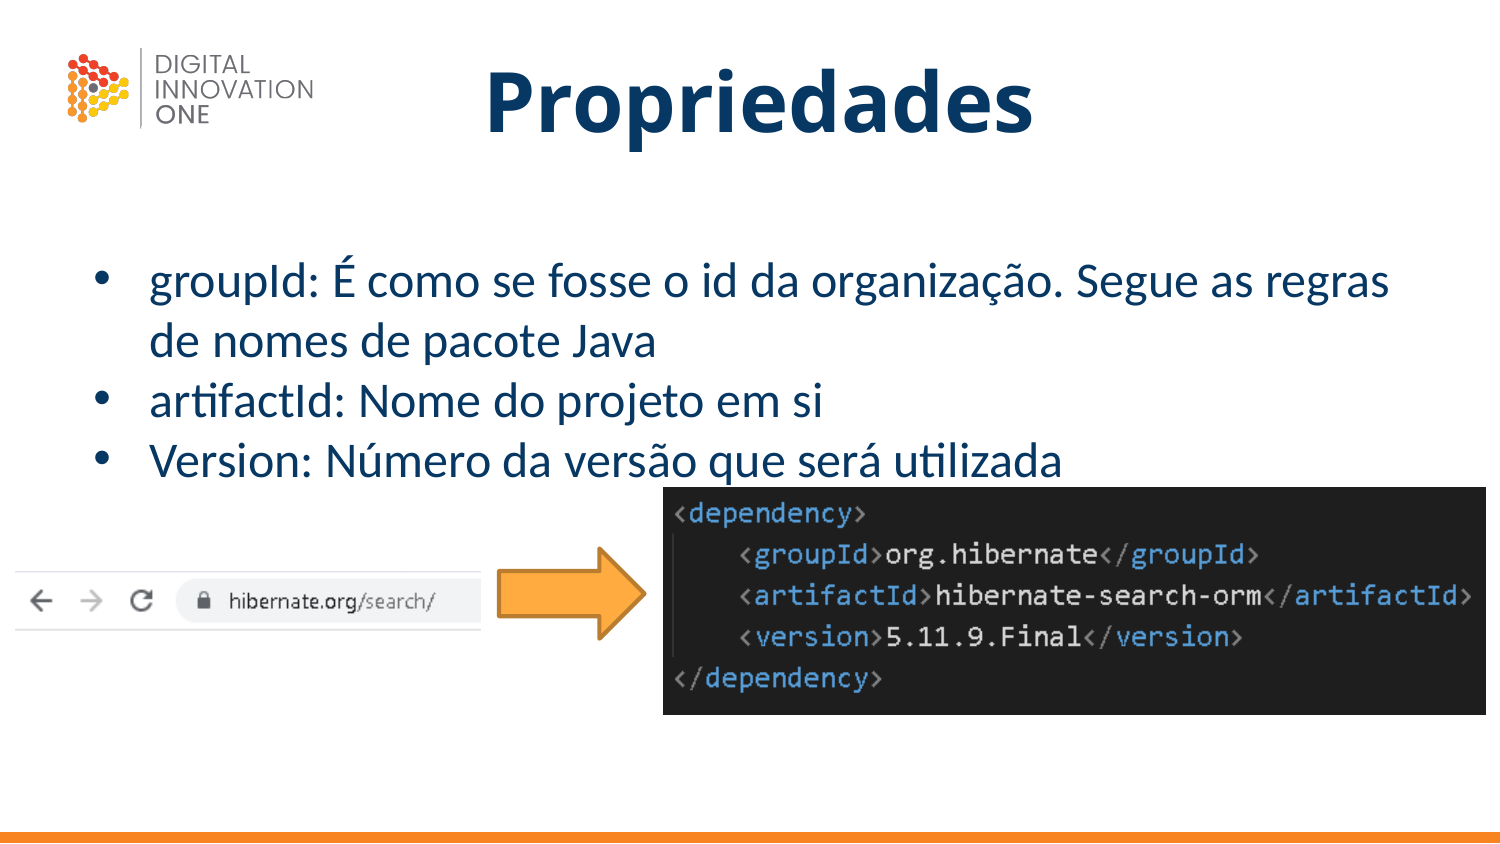

Propriedades
groupId: É como se fosse o id da organização. Segue as regras de nomes de pacote Java
artifactId: Nome do projeto em si
Version: Número da versão que será utilizada